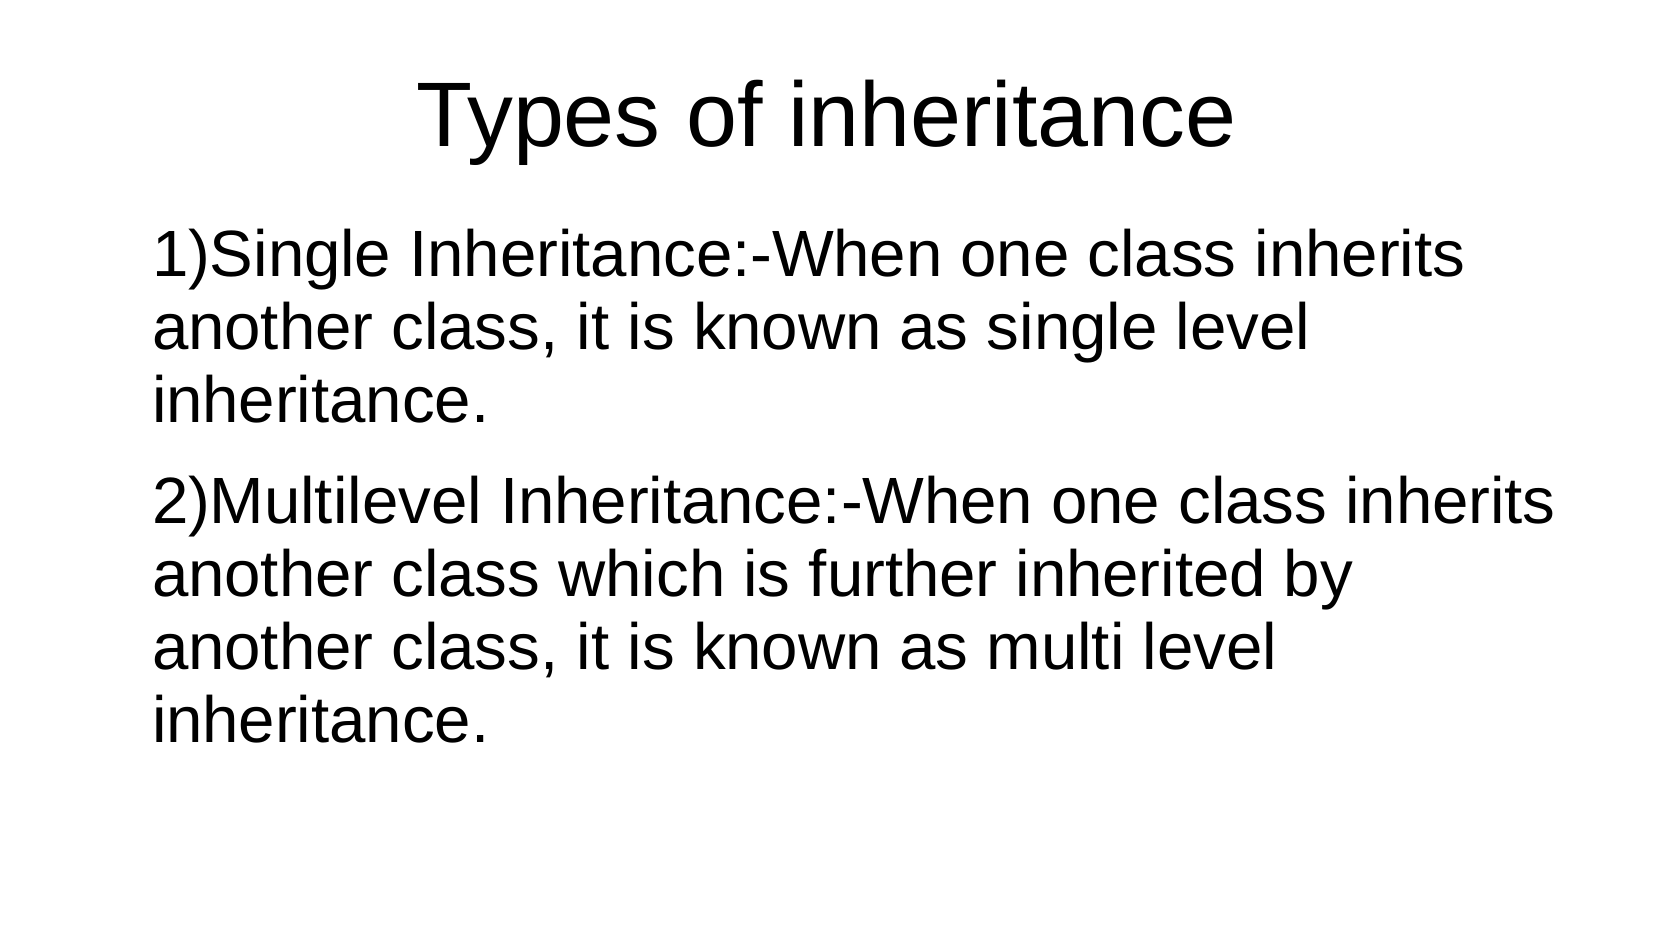

# Types of inheritance
1)Single Inheritance:-When one class inherits another class, it is known as single level inheritance.
2)Multilevel Inheritance:-When one class inherits another class which is further inherited by another class, it is known as multi level inheritance.